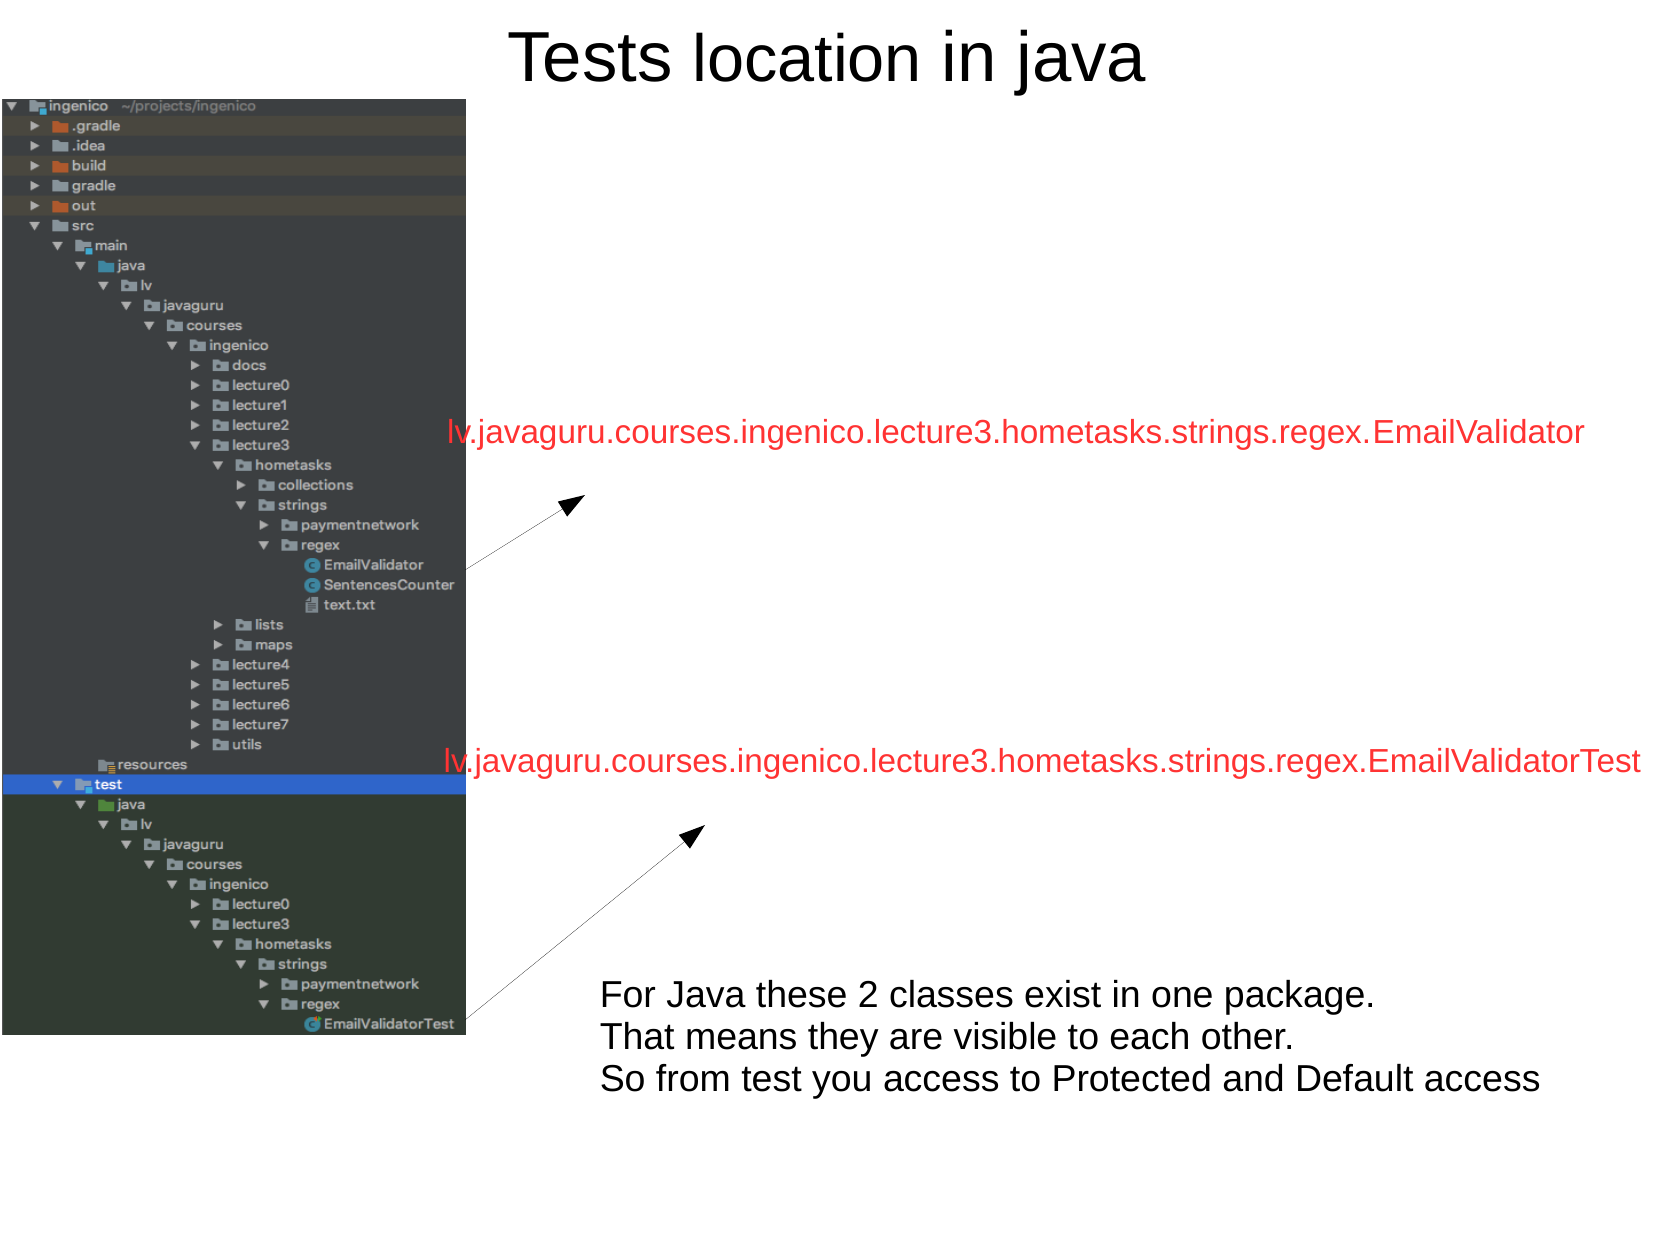

# Tests location in java
lv.javaguru.courses.ingenico.lecture3.hometasks.strings.regex.EmailValidator
lv.javaguru.courses.ingenico.lecture3.hometasks.strings.regex.EmailValidatorTest
For Java these 2 classes exist in one package.
That means they are visible to each other.
So from test you access to Protected and Default access